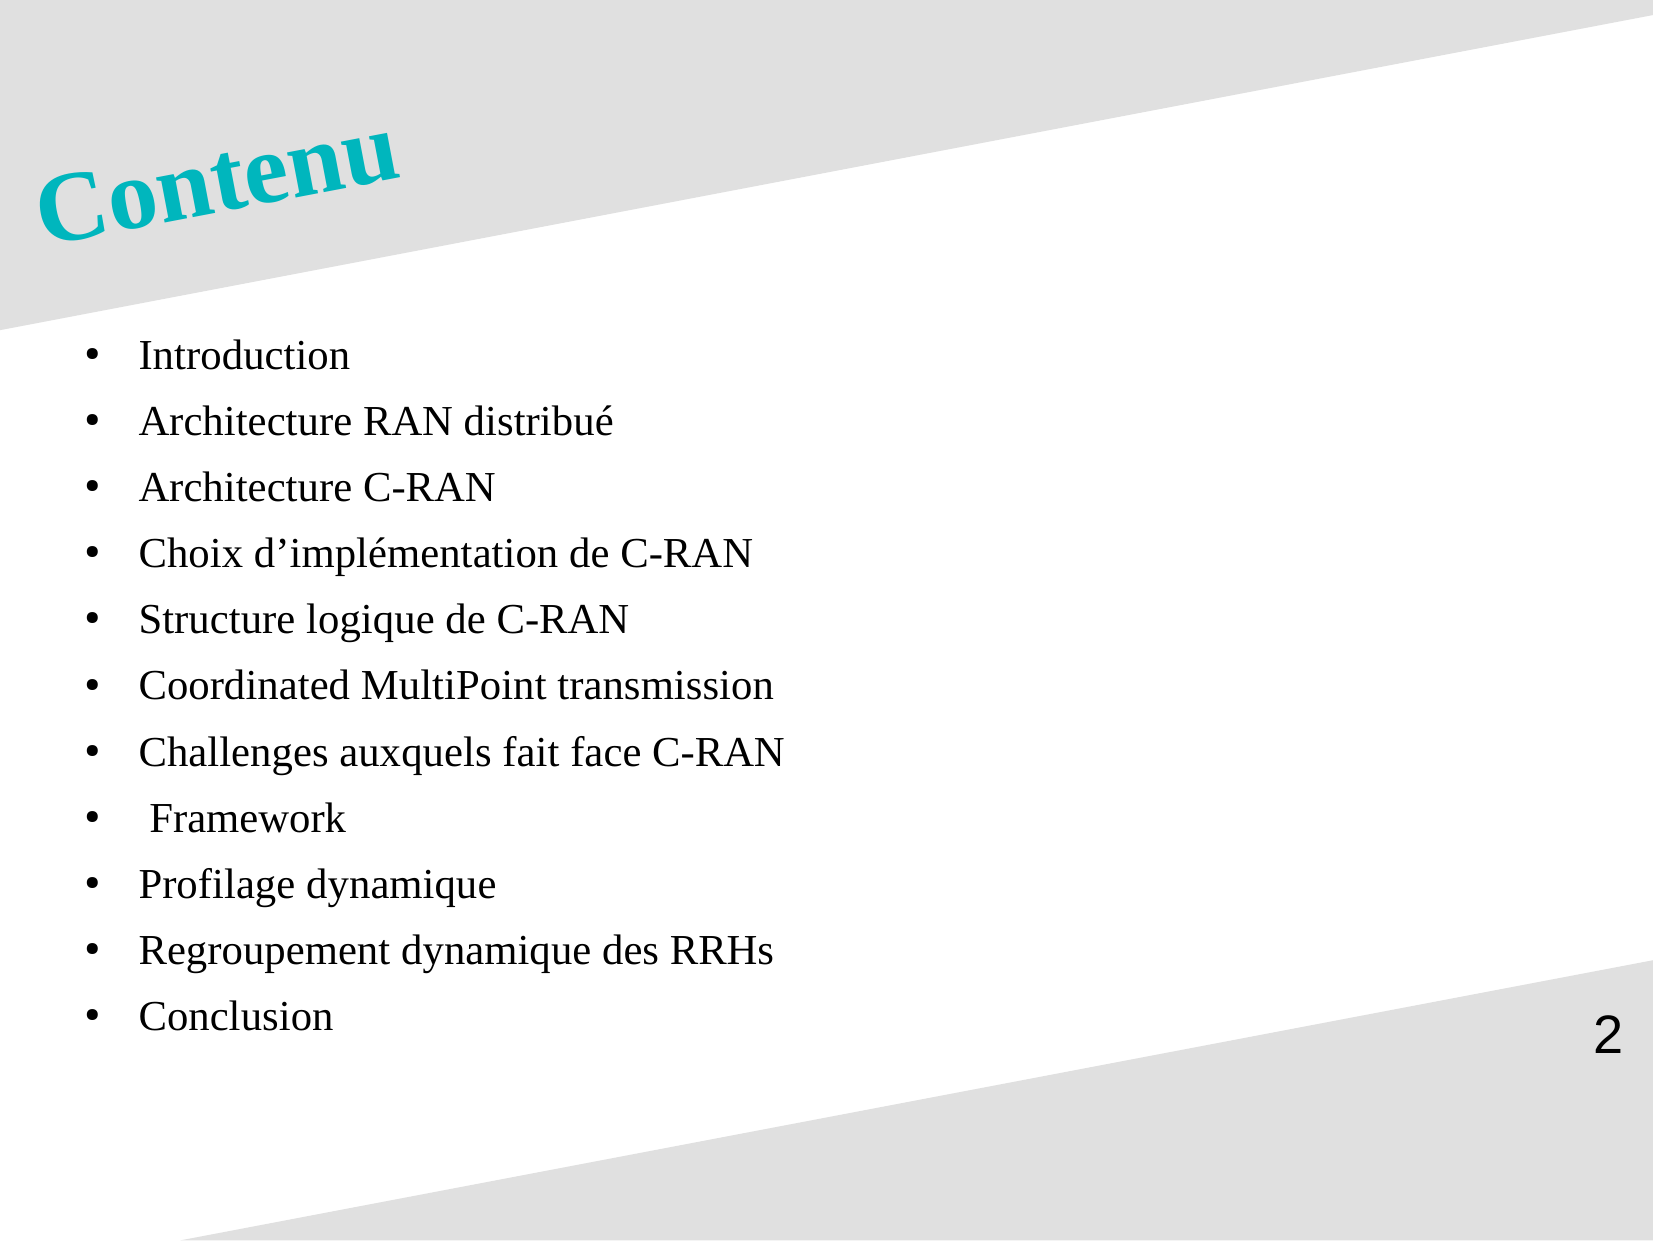

# Contenu
Introduction
Architecture RAN distribué
Architecture C-RAN
Choix d’implémentation de C-RAN
Structure logique de C-RAN
Coordinated MultiPoint transmission
Challenges auxquels fait face C-RAN
 Framework
Profilage dynamique
Regroupement dynamique des RRHs
Conclusion
2